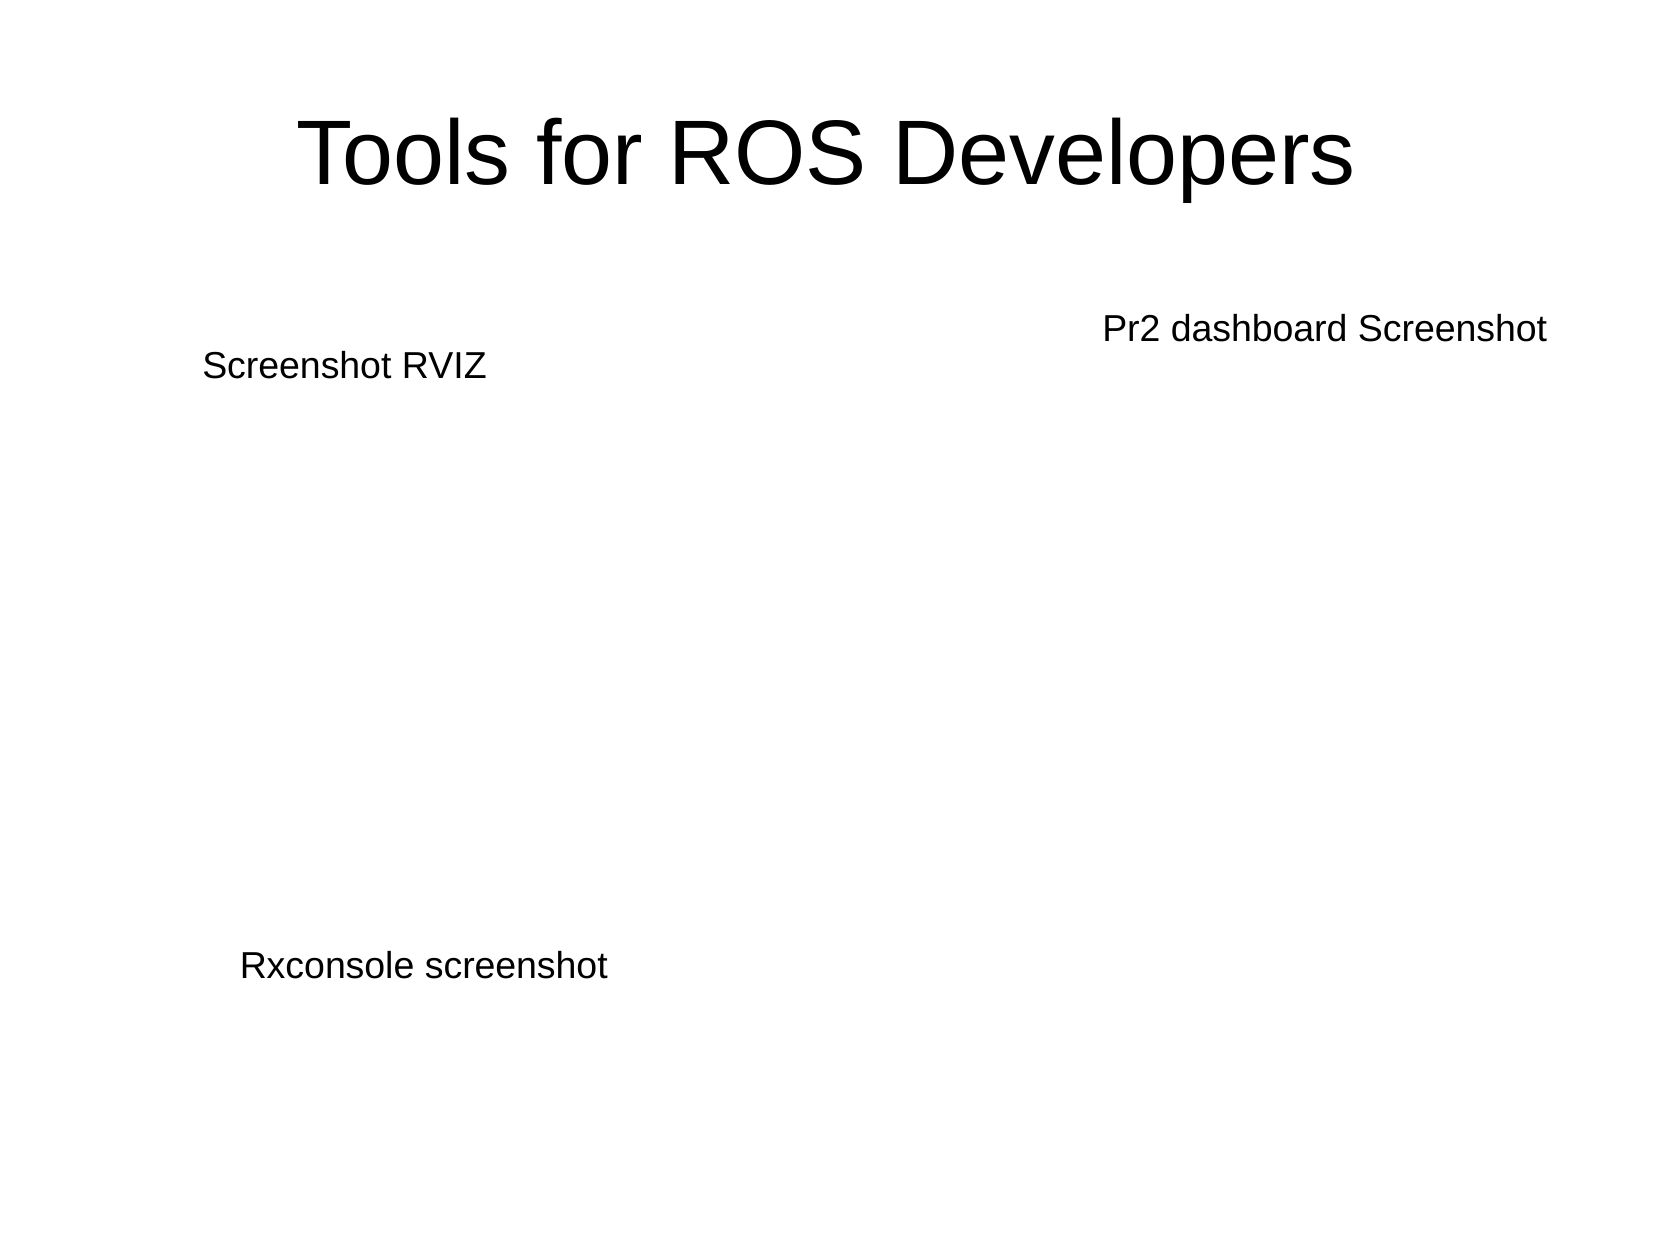

# Tools for ROS Developers
Pr2 dashboard Screenshot
Screenshot RVIZ
Rxconsole screenshot